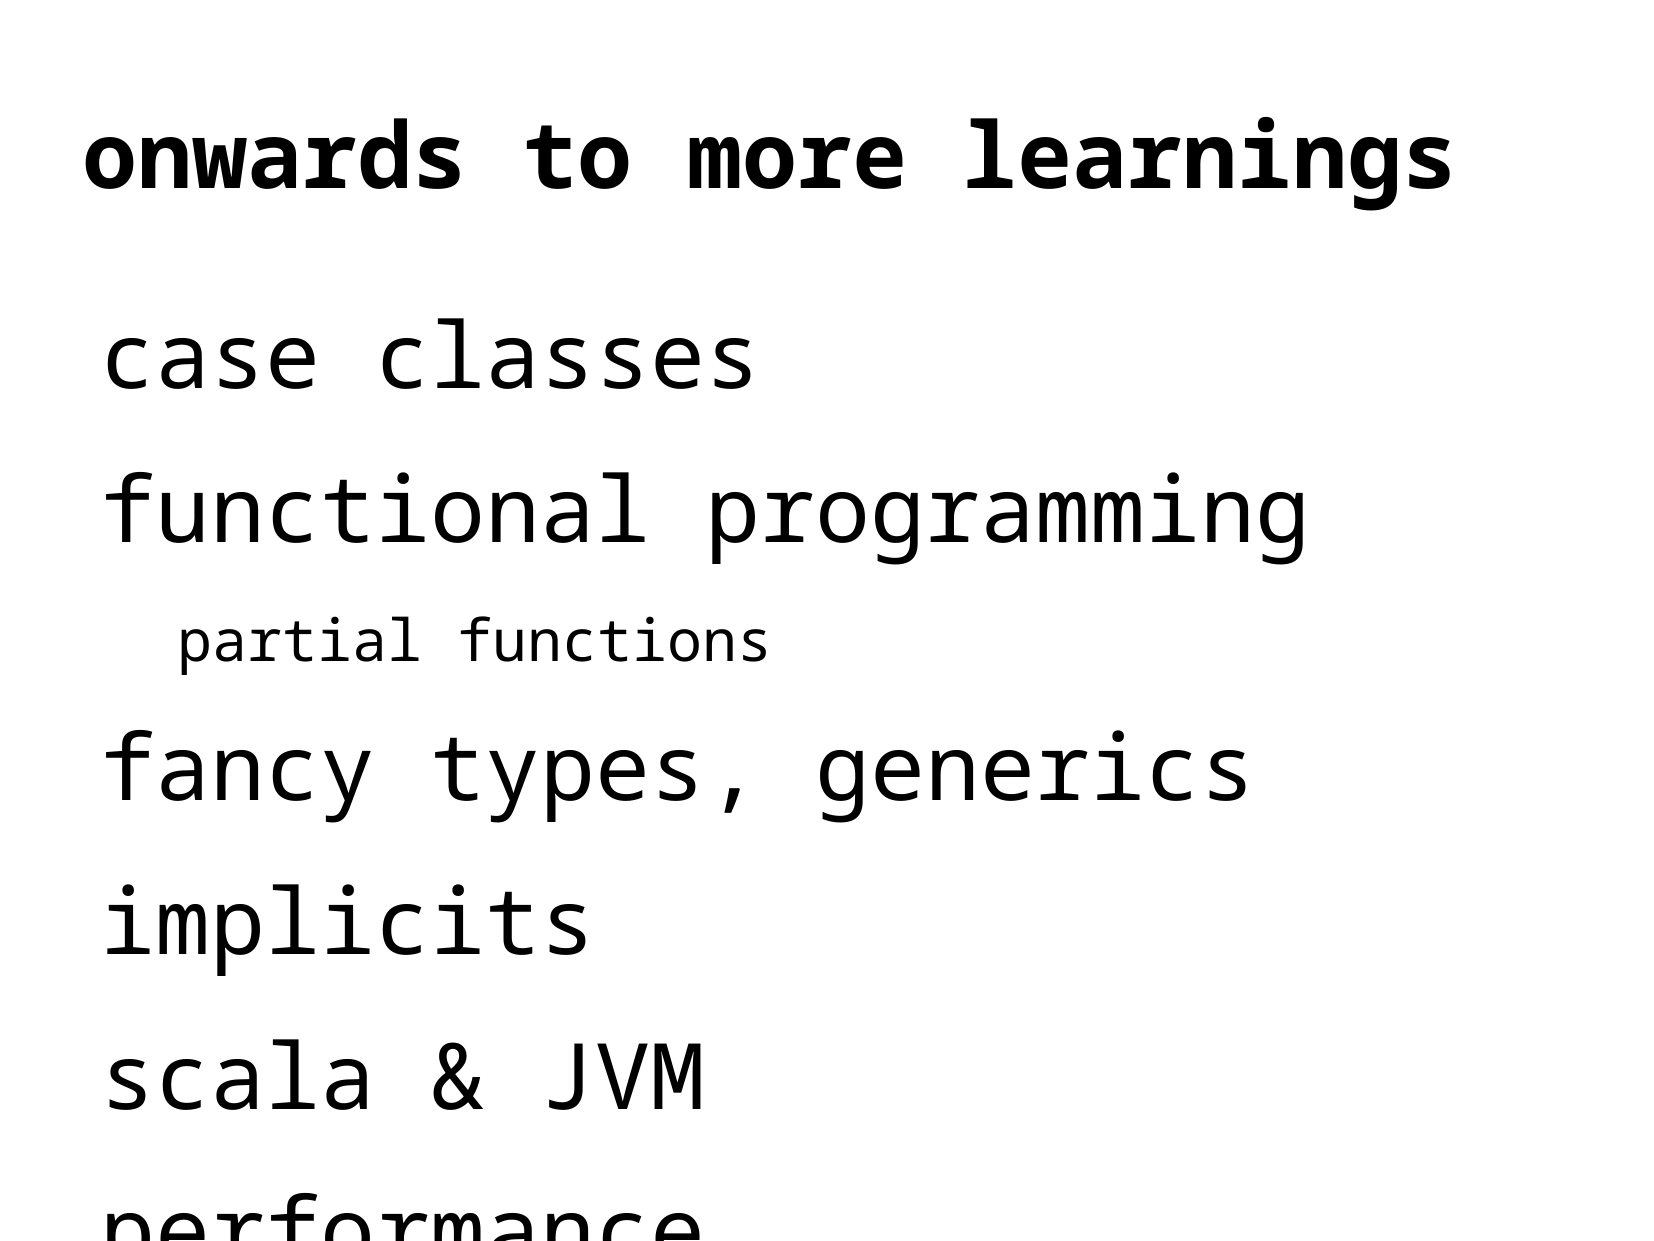

# onwards to more learnings
case classes
functional programming
partial functions
fancy types, generics
implicits
scala & JVM
performance